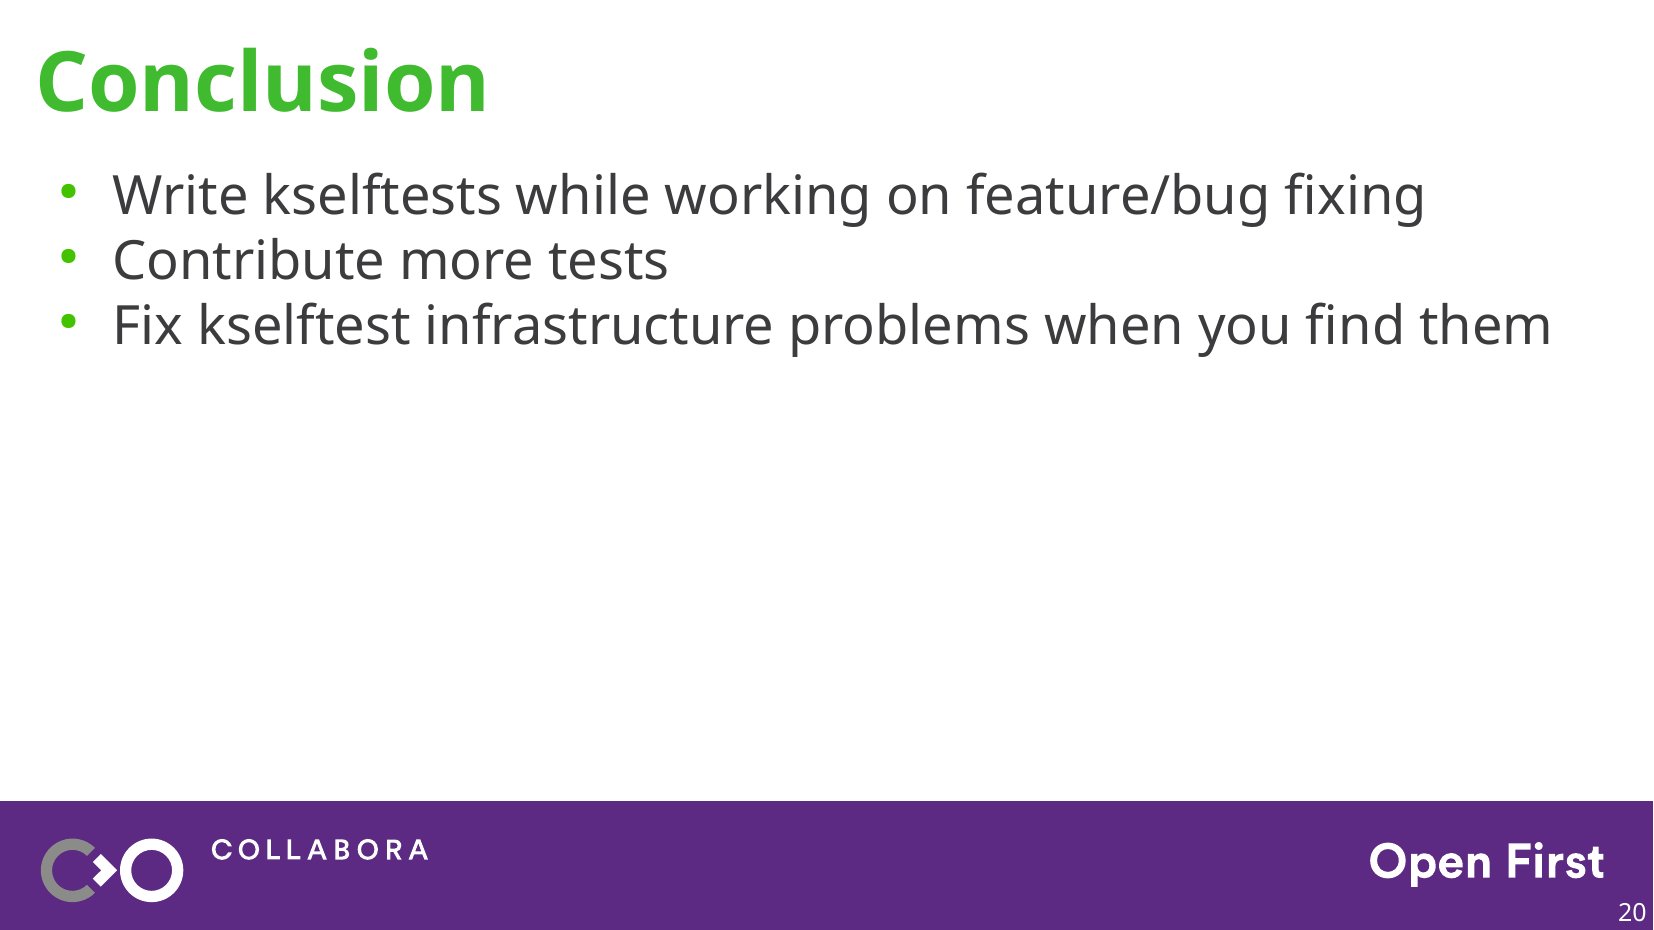

# Conclusion
Write kselftests while working on feature/bug fixing
Contribute more tests
Fix kselftest infrastructure problems when you find them